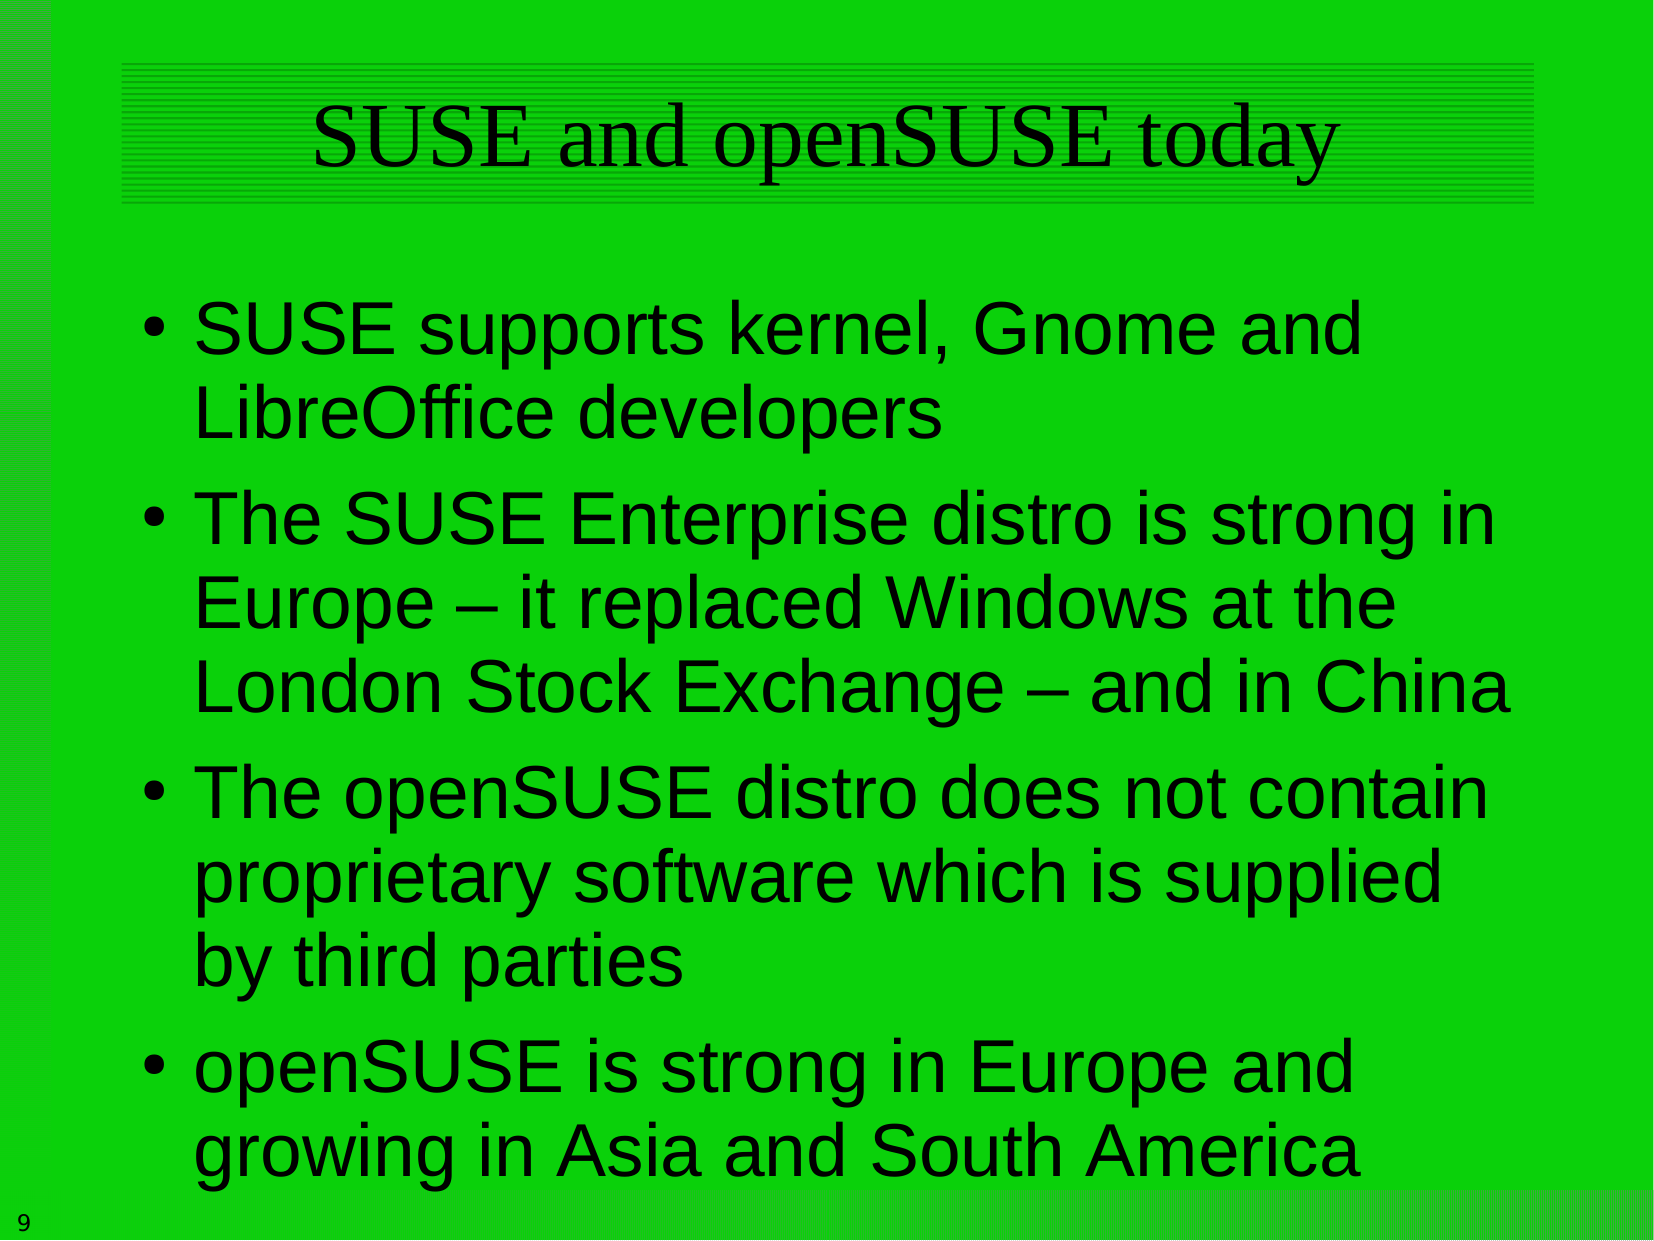

# SUSE and openSUSE today
SUSE supports kernel, Gnome and LibreOffice developers
The SUSE Enterprise distro is strong in Europe – it replaced Windows at the London Stock Exchange – and in China
The openSUSE distro does not contain proprietary software which is supplied by third parties
openSUSE is strong in Europe and growing in Asia and South America